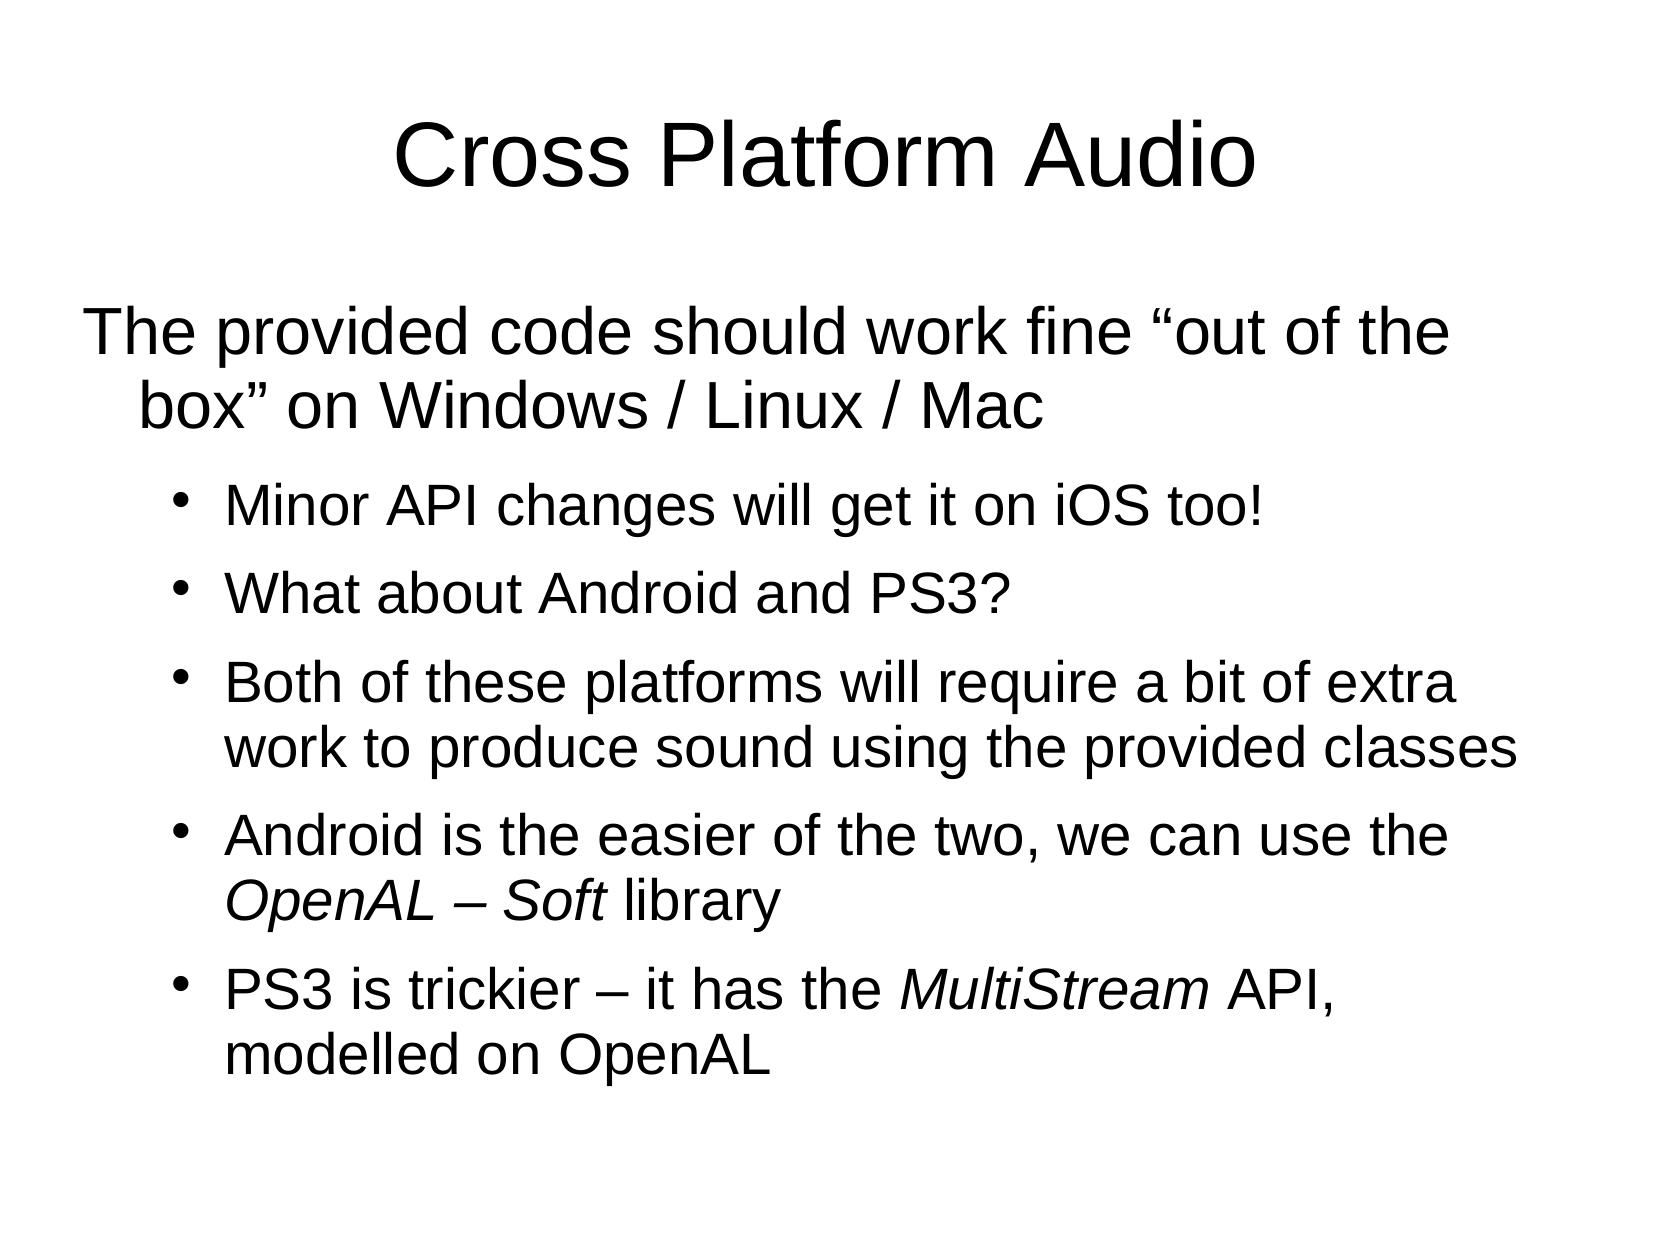

# Cross Platform Audio
The provided code should work fine “out of the box” on Windows / Linux / Mac
Minor API changes will get it on iOS too!
What about Android and PS3?
Both of these platforms will require a bit of extra work to produce sound using the provided classes
Android is the easier of the two, we can use the OpenAL – Soft library
PS3 is trickier – it has the MultiStream API, modelled on OpenAL